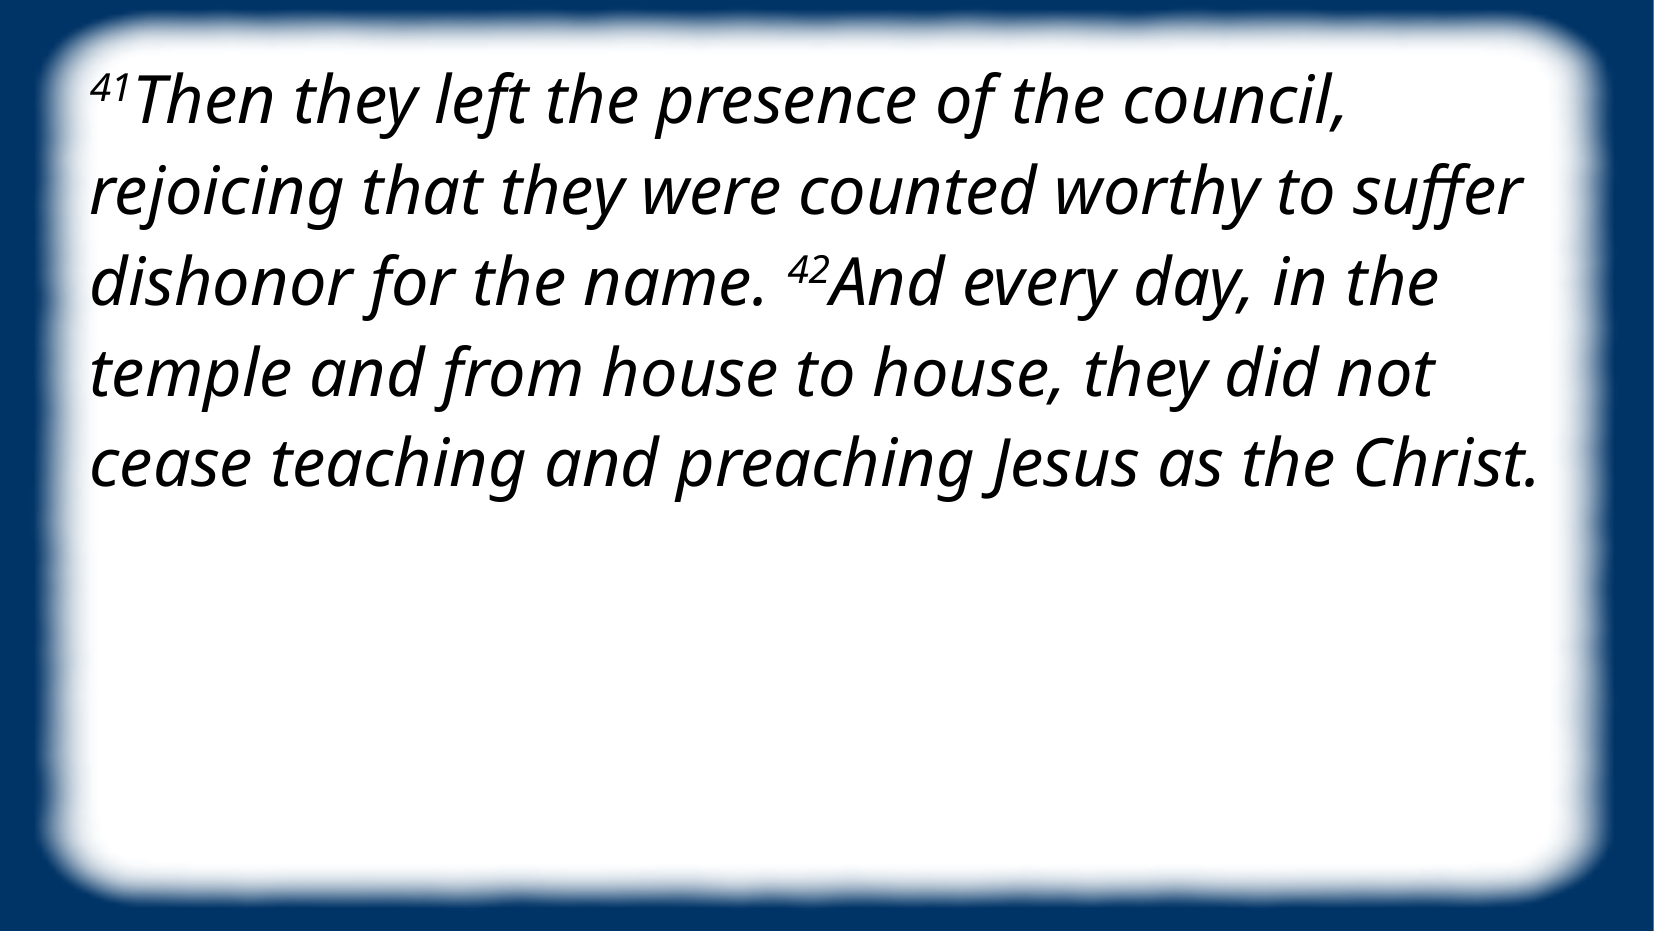

41Then they left the presence of the council, rejoicing that they were counted worthy to suffer dishonor for the name. 42And every day, in the temple and from house to house, they did not cease teaching and preaching Jesus as the Christ.